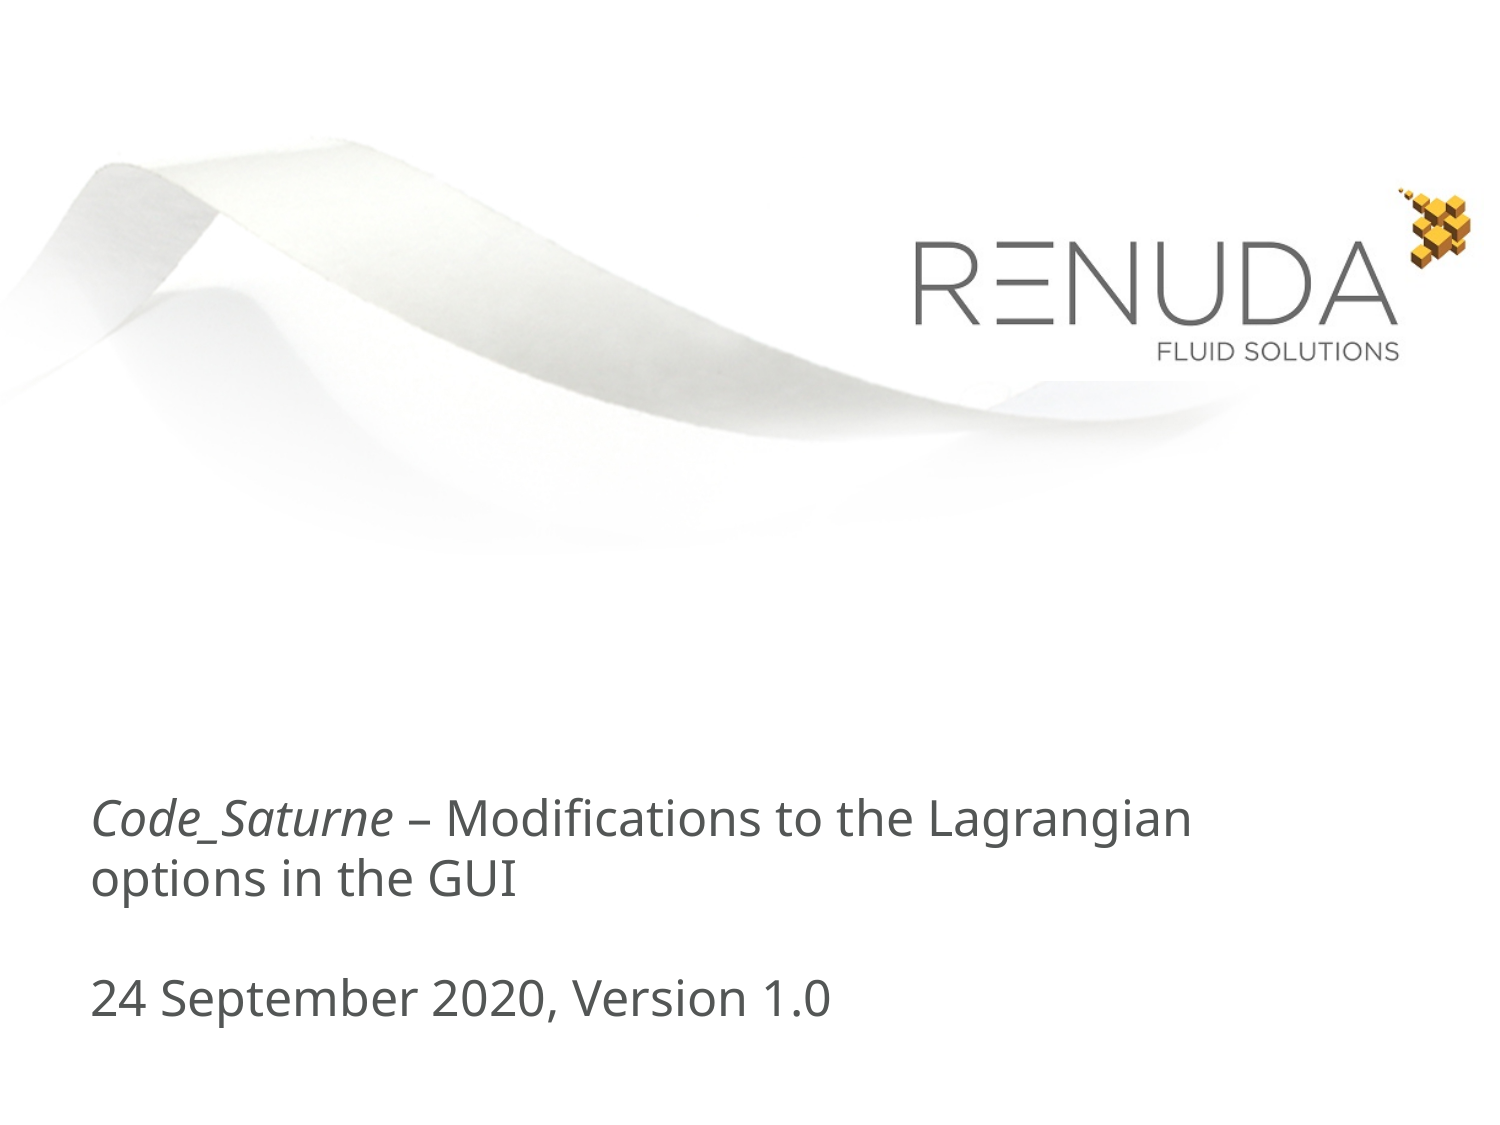

Code_Saturne – Modifications to the Lagrangian options in the GUI
24 September 2020, Version 1.0